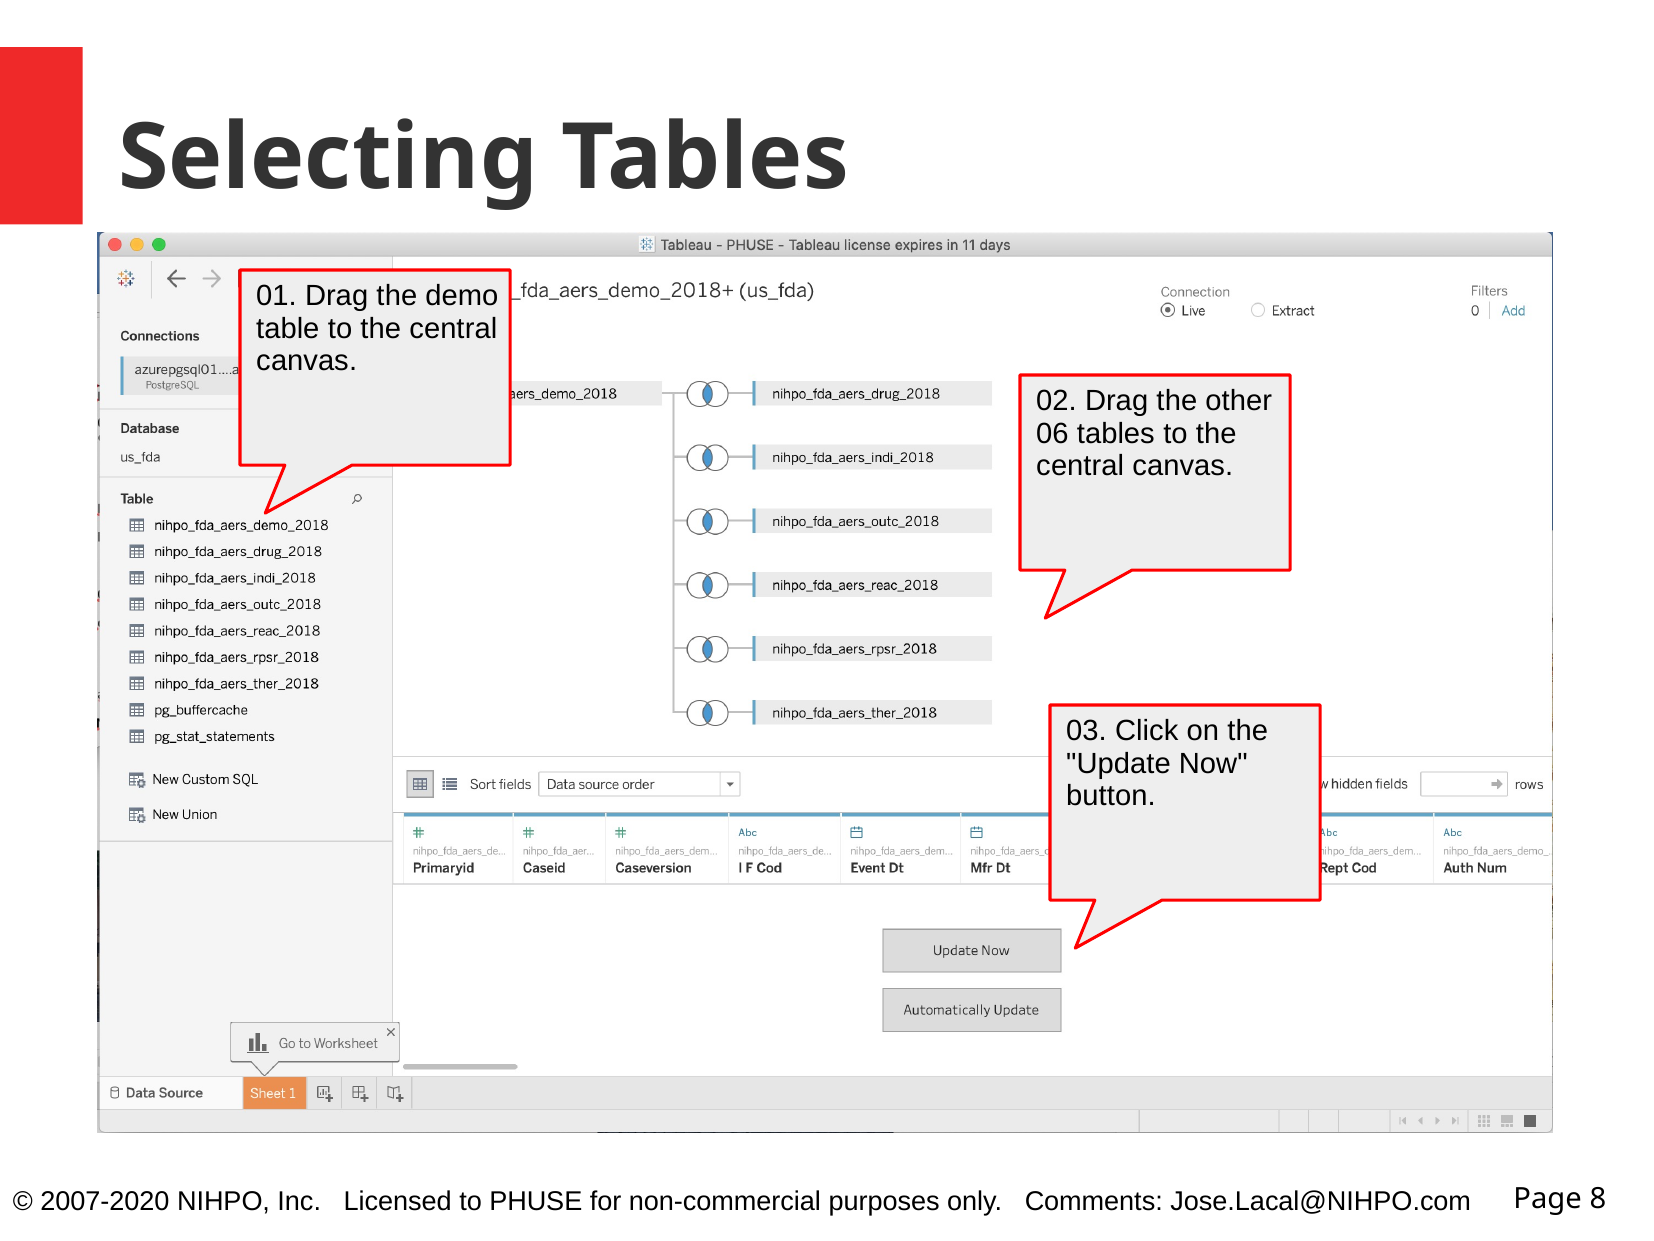

# Selecting Tables
01. Drag the demo
table to the central
canvas.
02. Drag the other
06 tables to the
central canvas.
03. Click on the
"Update Now"
button.
8
© 2007-2020 NIHPO, Inc. Licensed to PHUSE for non-commercial purposes only. Comments: Jose.Lacal@NIHPO.com